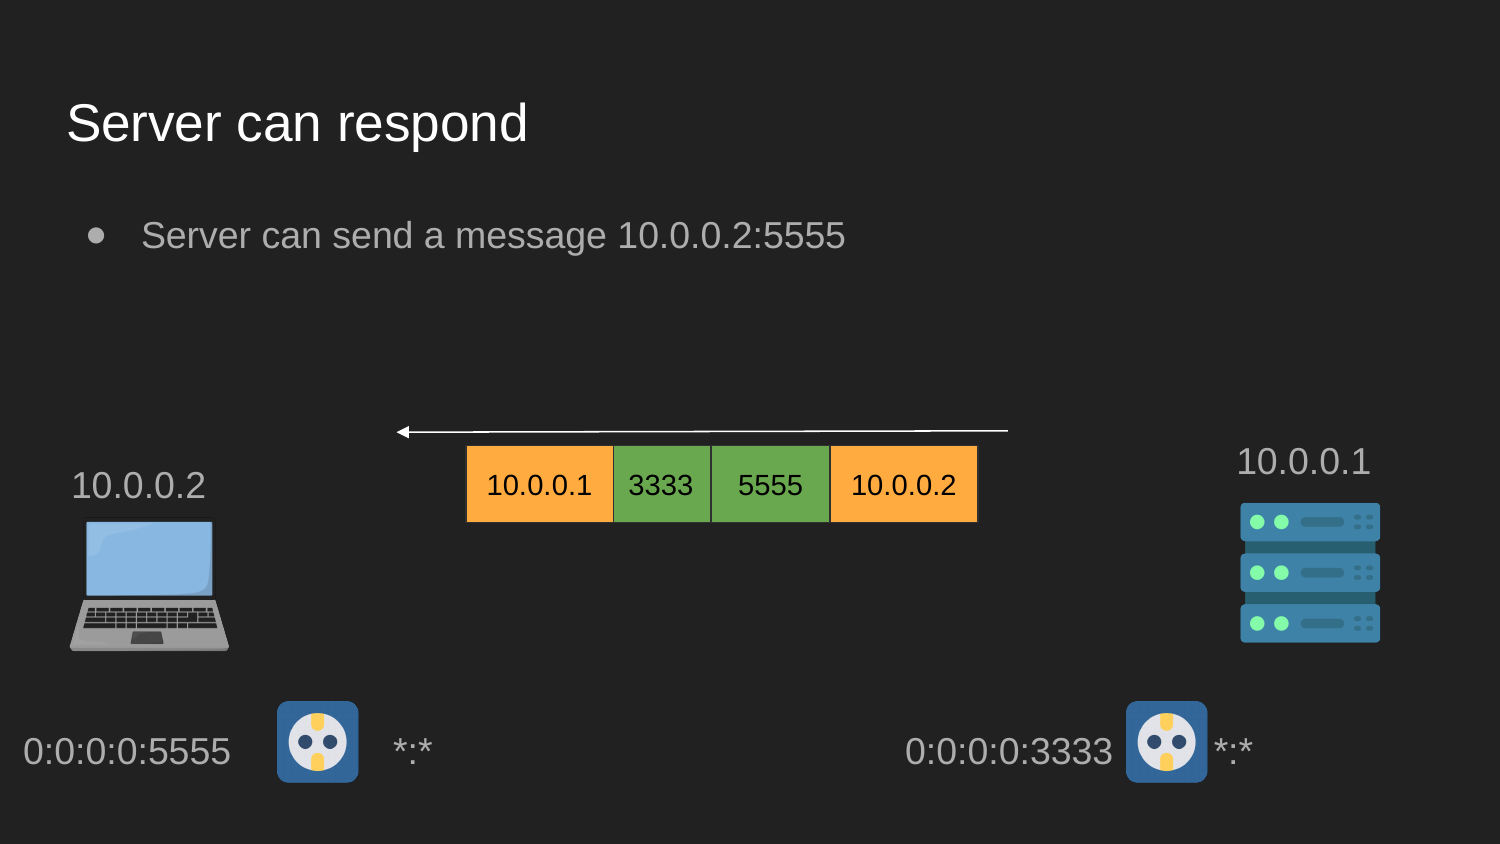

# Server can respond
Server can send a message 10.0.0.2:5555
10.0.0.1
10.0.0.1
3333
5555
10.0.0.2
10.0.0.2
0:0:0:0:5555
*:*
0:0:0:0:3333
*:*